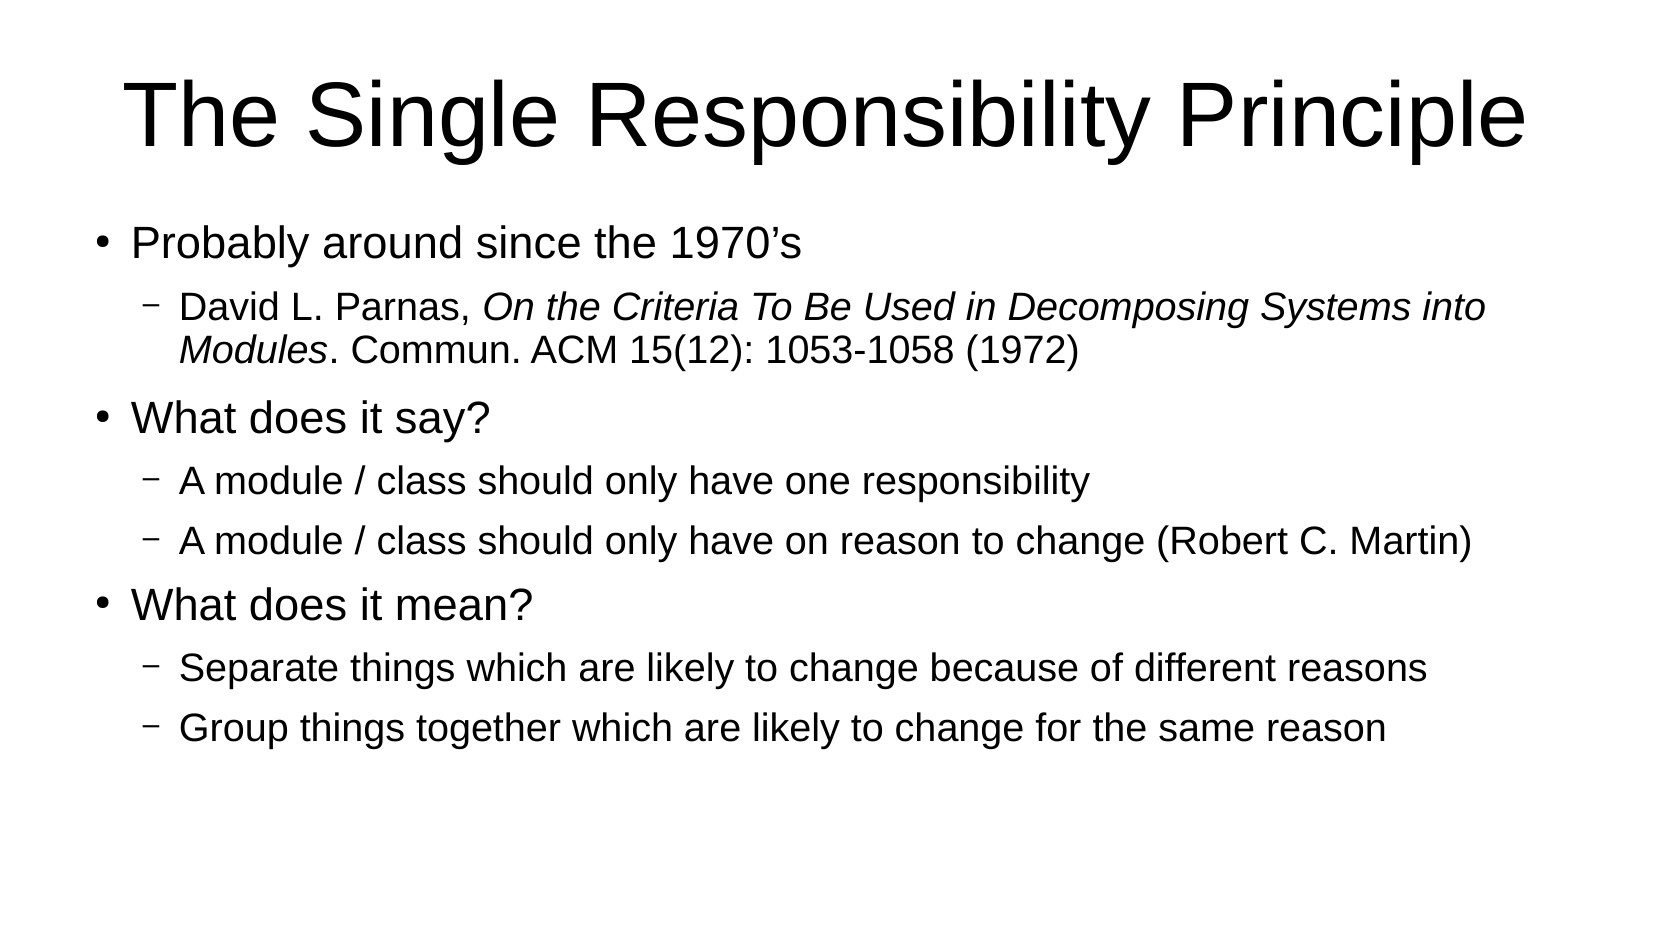

# The Single Responsibility Principle
Probably around since the 1970’s
David L. Parnas, On the Criteria To Be Used in Decomposing Systems into Modules. Commun. ACM 15(12): 1053-1058 (1972)
What does it say?
A module / class should only have one responsibility
A module / class should only have on reason to change (Robert C. Martin)
What does it mean?
Separate things which are likely to change because of different reasons
Group things together which are likely to change for the same reason